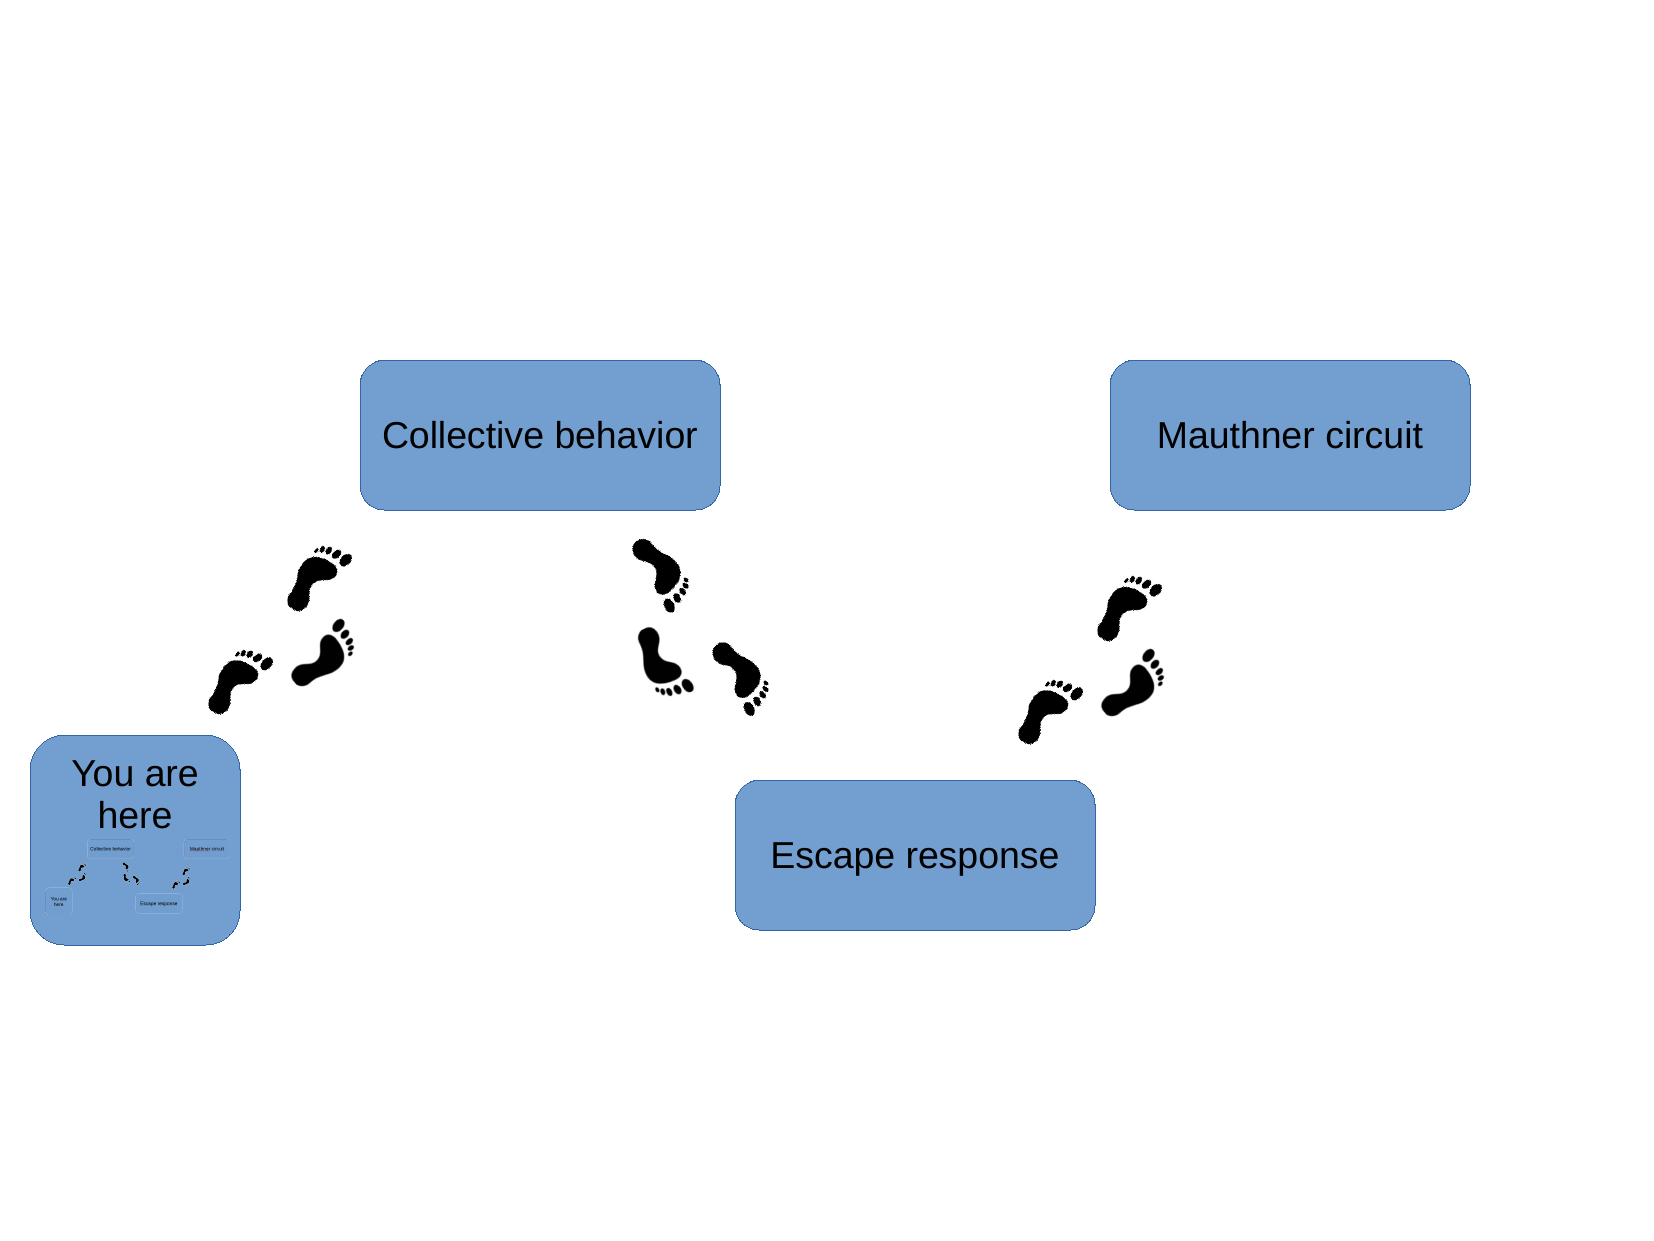

#
Collective behavior
Mauthner circuit
You are
here
Escape response